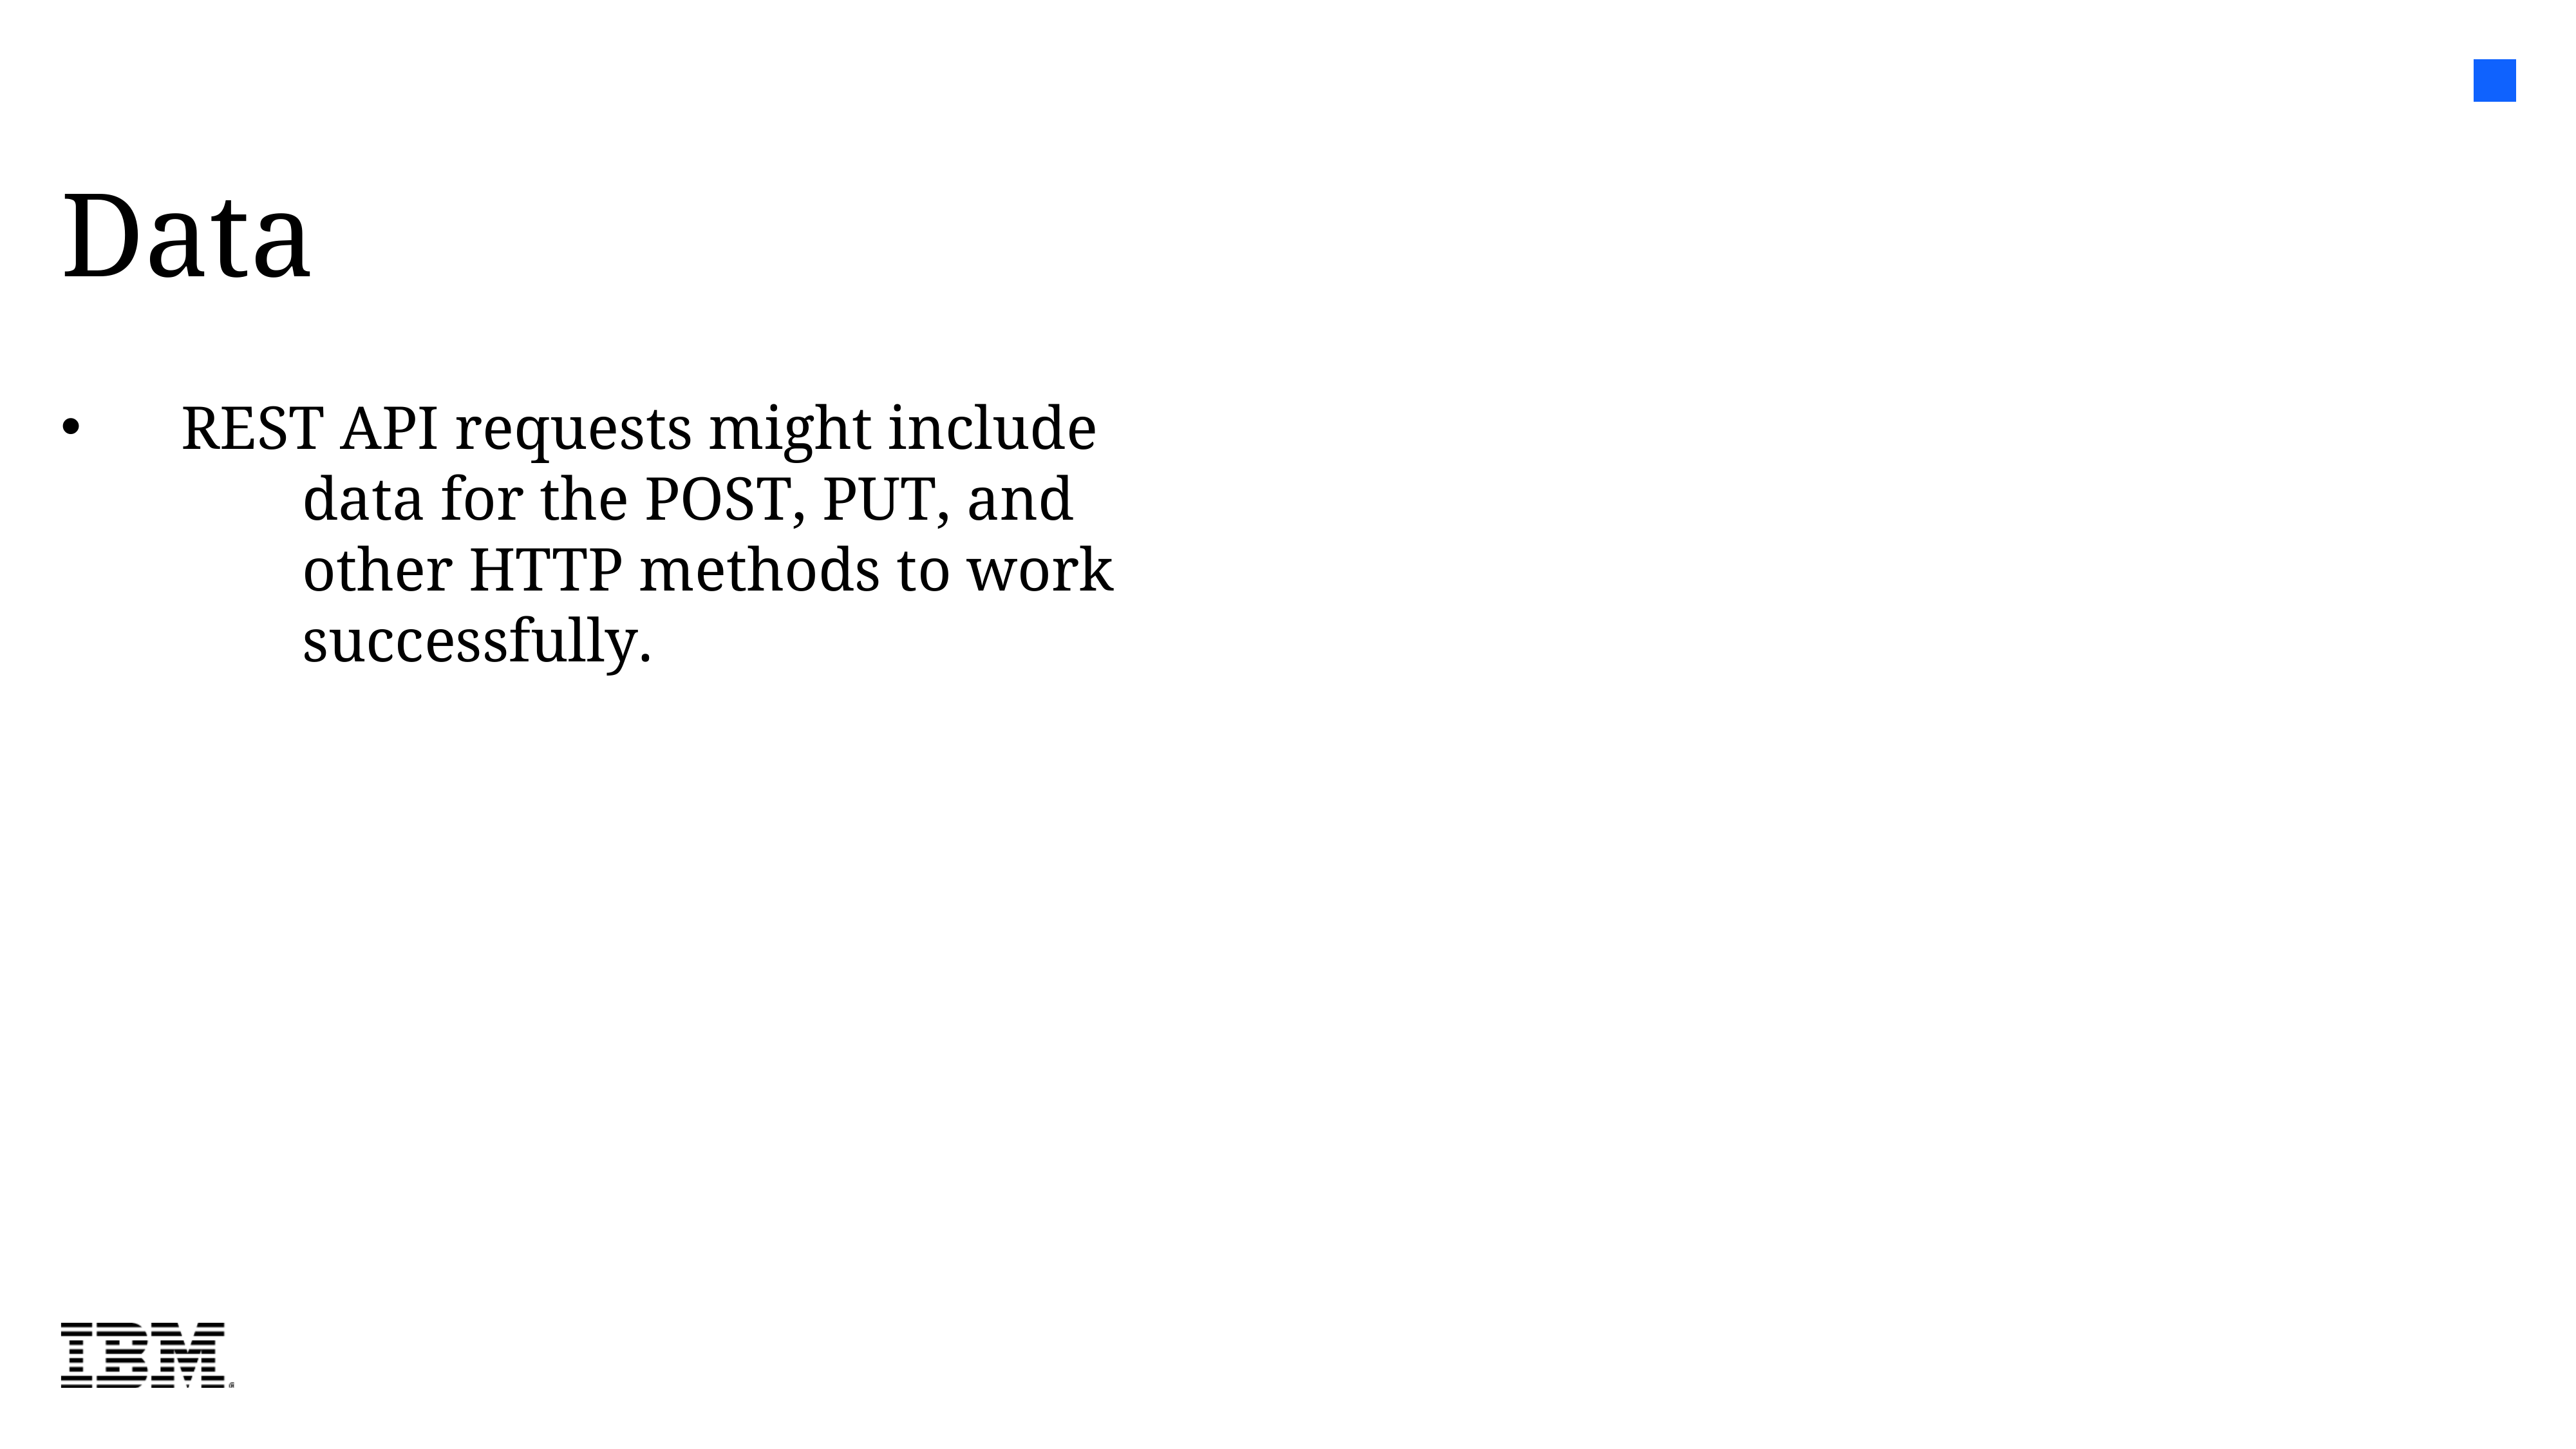

# Data
REST API requests might include data for the POST, PUT, and other HTTP methods to work successfully.